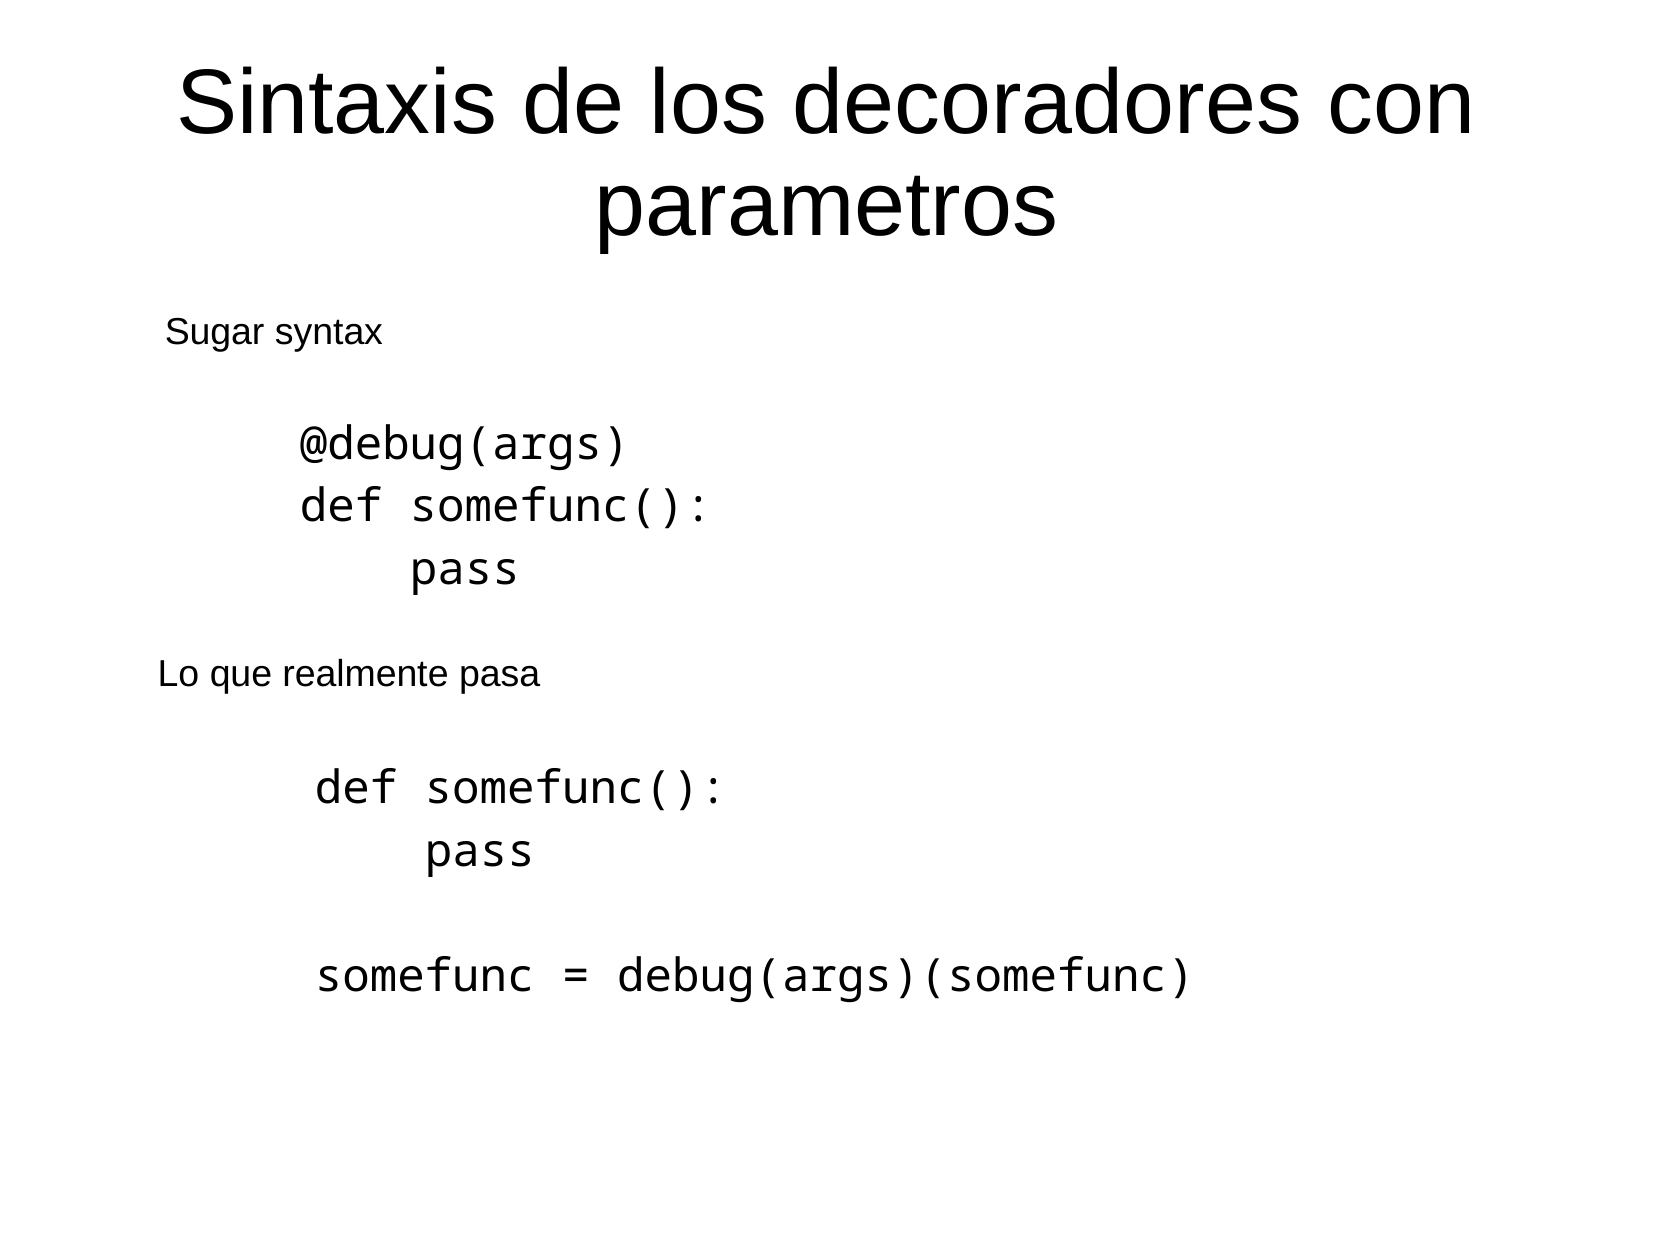

# Sintaxis de los decoradores con parametros
Sugar syntax
@debug(args)
def somefunc():
 pass
Lo que realmente pasa
def somefunc():
 pass
somefunc = debug(args)(somefunc)